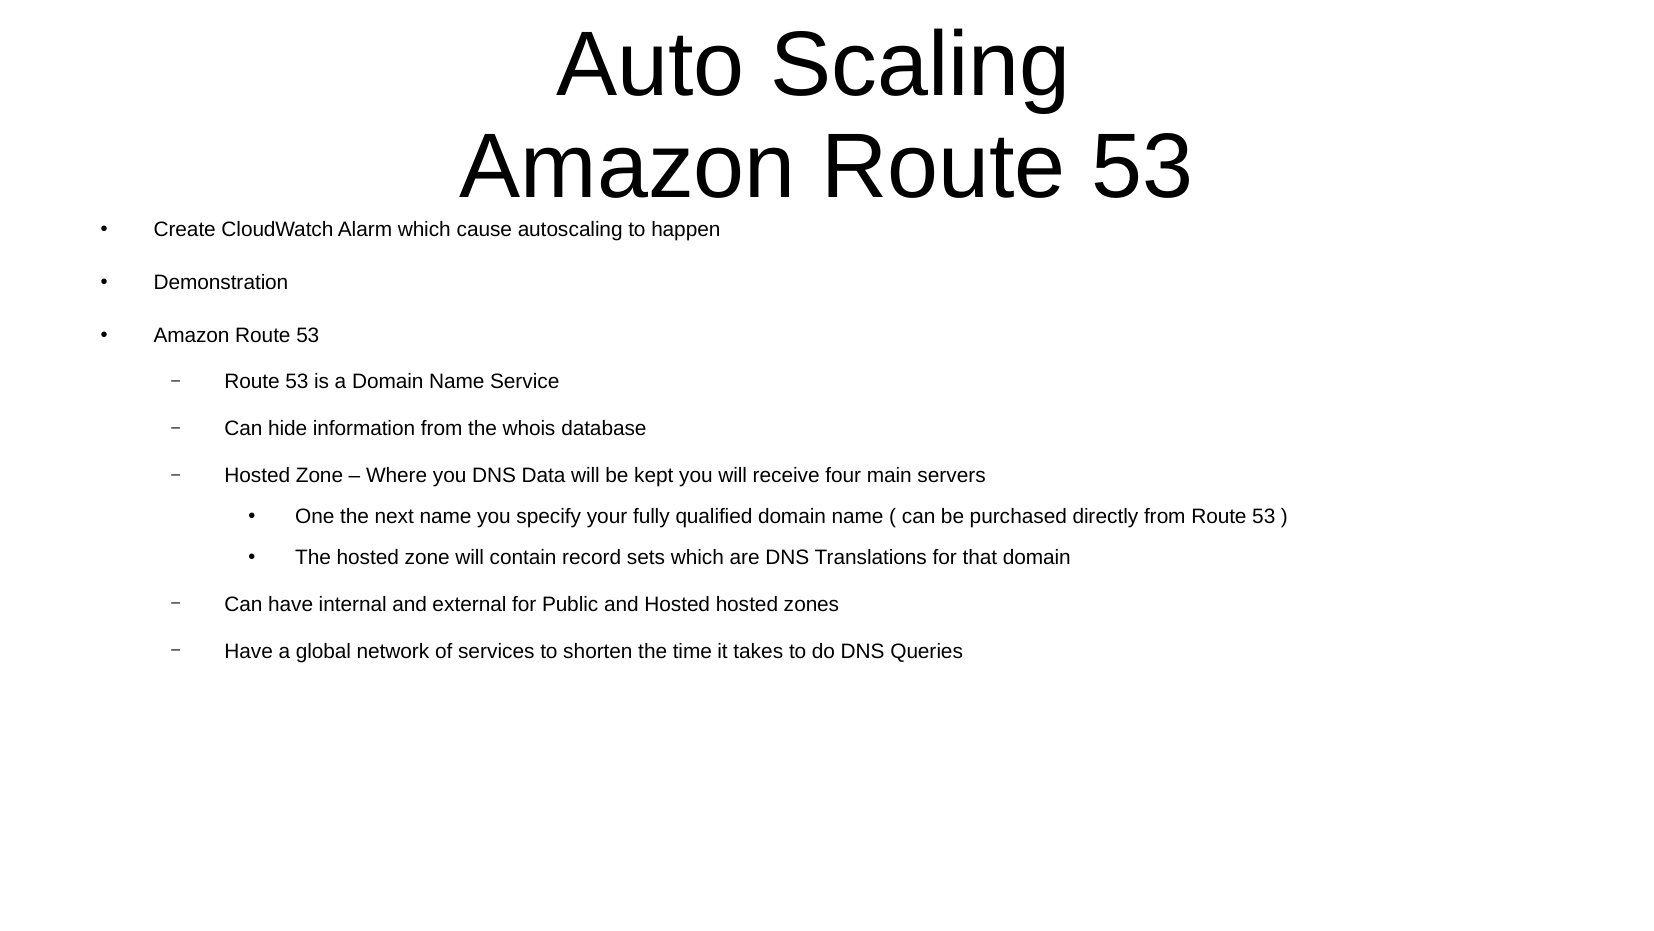

# Auto Scaling Amazon Route 53
Create CloudWatch Alarm which cause autoscaling to happen
Demonstration
Amazon Route 53
Route 53 is a Domain Name Service
Can hide information from the whois database
Hosted Zone – Where you DNS Data will be kept you will receive four main servers
One the next name you specify your fully qualified domain name ( can be purchased directly from Route 53 )
The hosted zone will contain record sets which are DNS Translations for that domain
Can have internal and external for Public and Hosted hosted zones
Have a global network of services to shorten the time it takes to do DNS Queries